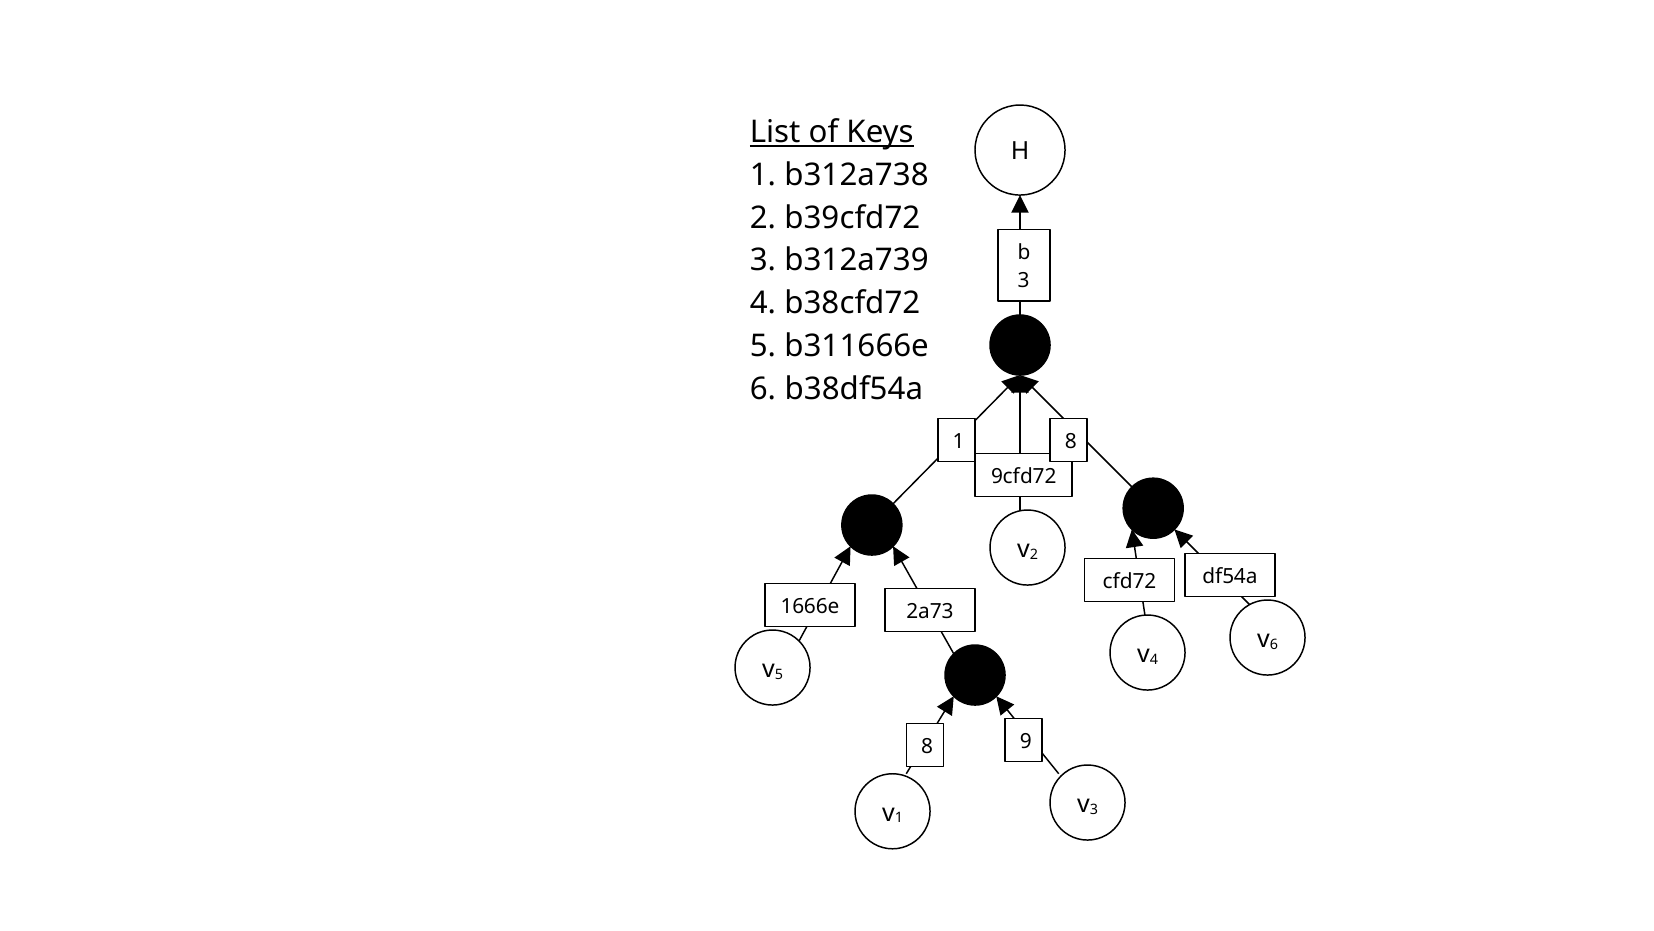

List of Keys
1. b312a738
2. b39cfd72
3. b312a739
4. b38cfd72
5. b311666e
6. b38df54a
H
b3
1
8
9cfd72
v2
df54a
cfd72
1666e
2a73
v6
v4
v5
9
8
v3
v1